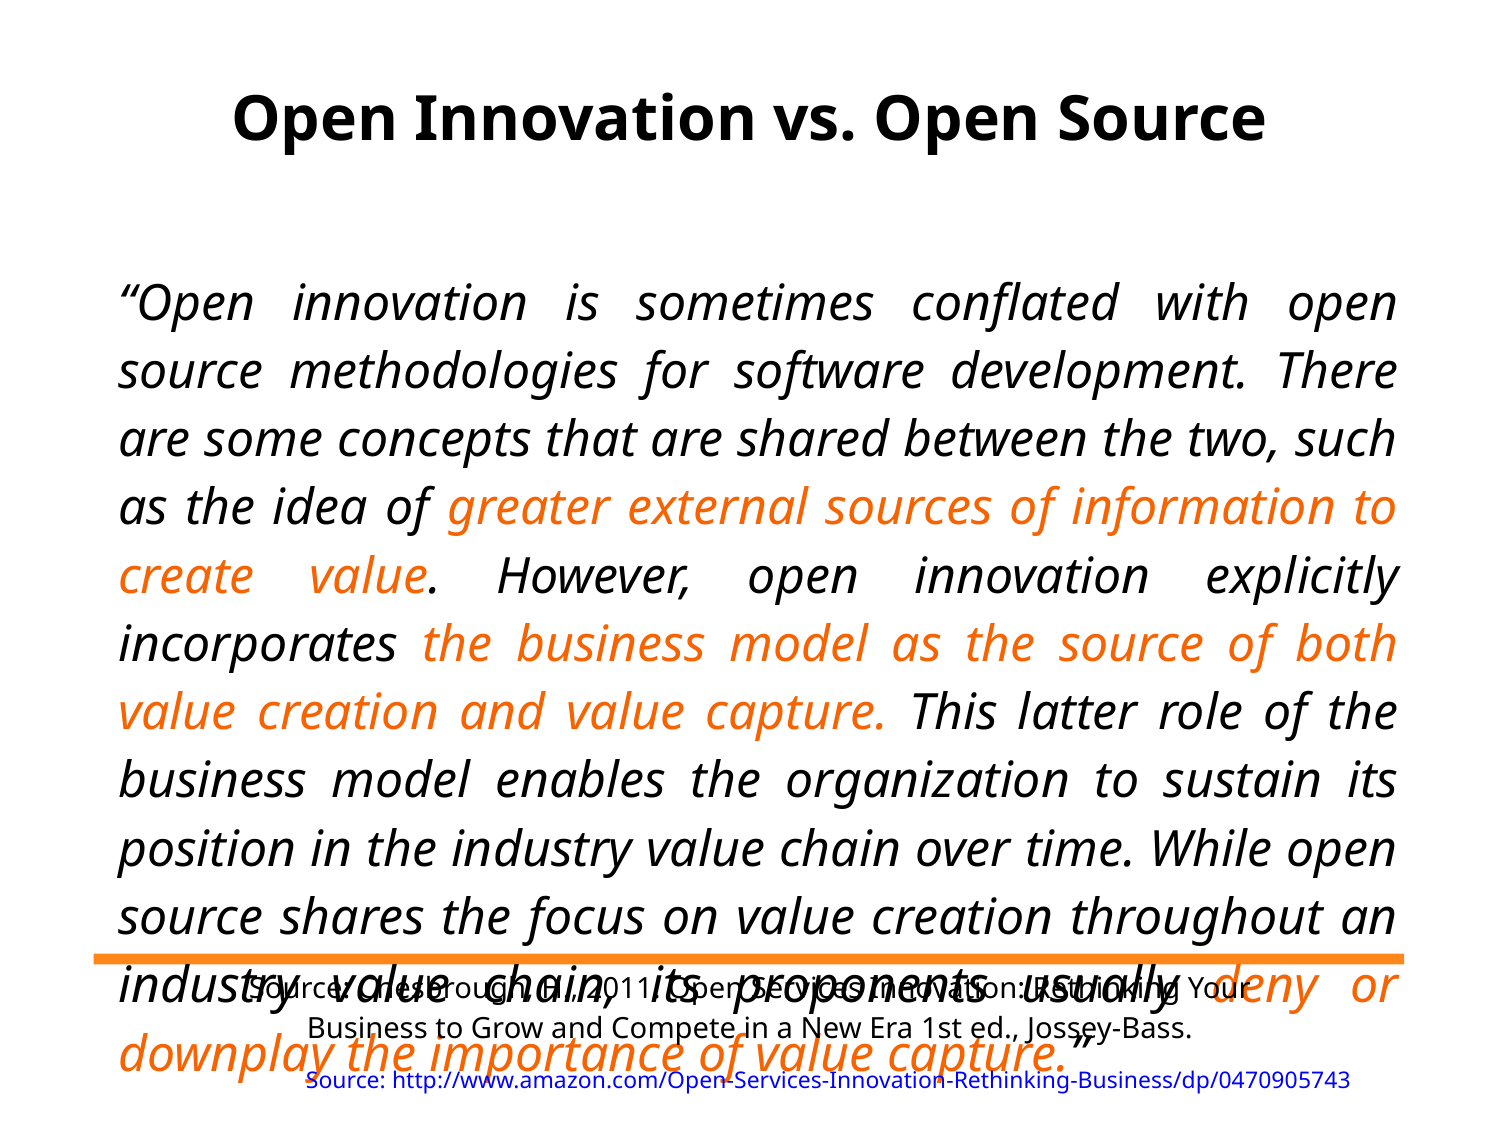

# Open Innovation vs. Open Source
“Open innovation is sometimes conflated with open source methodologies for software development. There are some concepts that are shared between the two, such as the idea of greater external sources of information to create value. However, open innovation explicitly incorporates the business model as the source of both value creation and value capture. This latter role of the business model enables the organization to sustain its position in the industry value chain over time. While open source shares the focus on value creation throughout an industry value chain, its proponents usually deny or downplay the importance of value capture.”
Source: Chesbrough, H., 2011. Open Services Innovation: Rethinking Your Business to Grow and Compete in a New Era 1st ed., Jossey-Bass.
Source: http://www.amazon.com/Open-Services-Innovation-Rethinking-Business/dp/0470905743